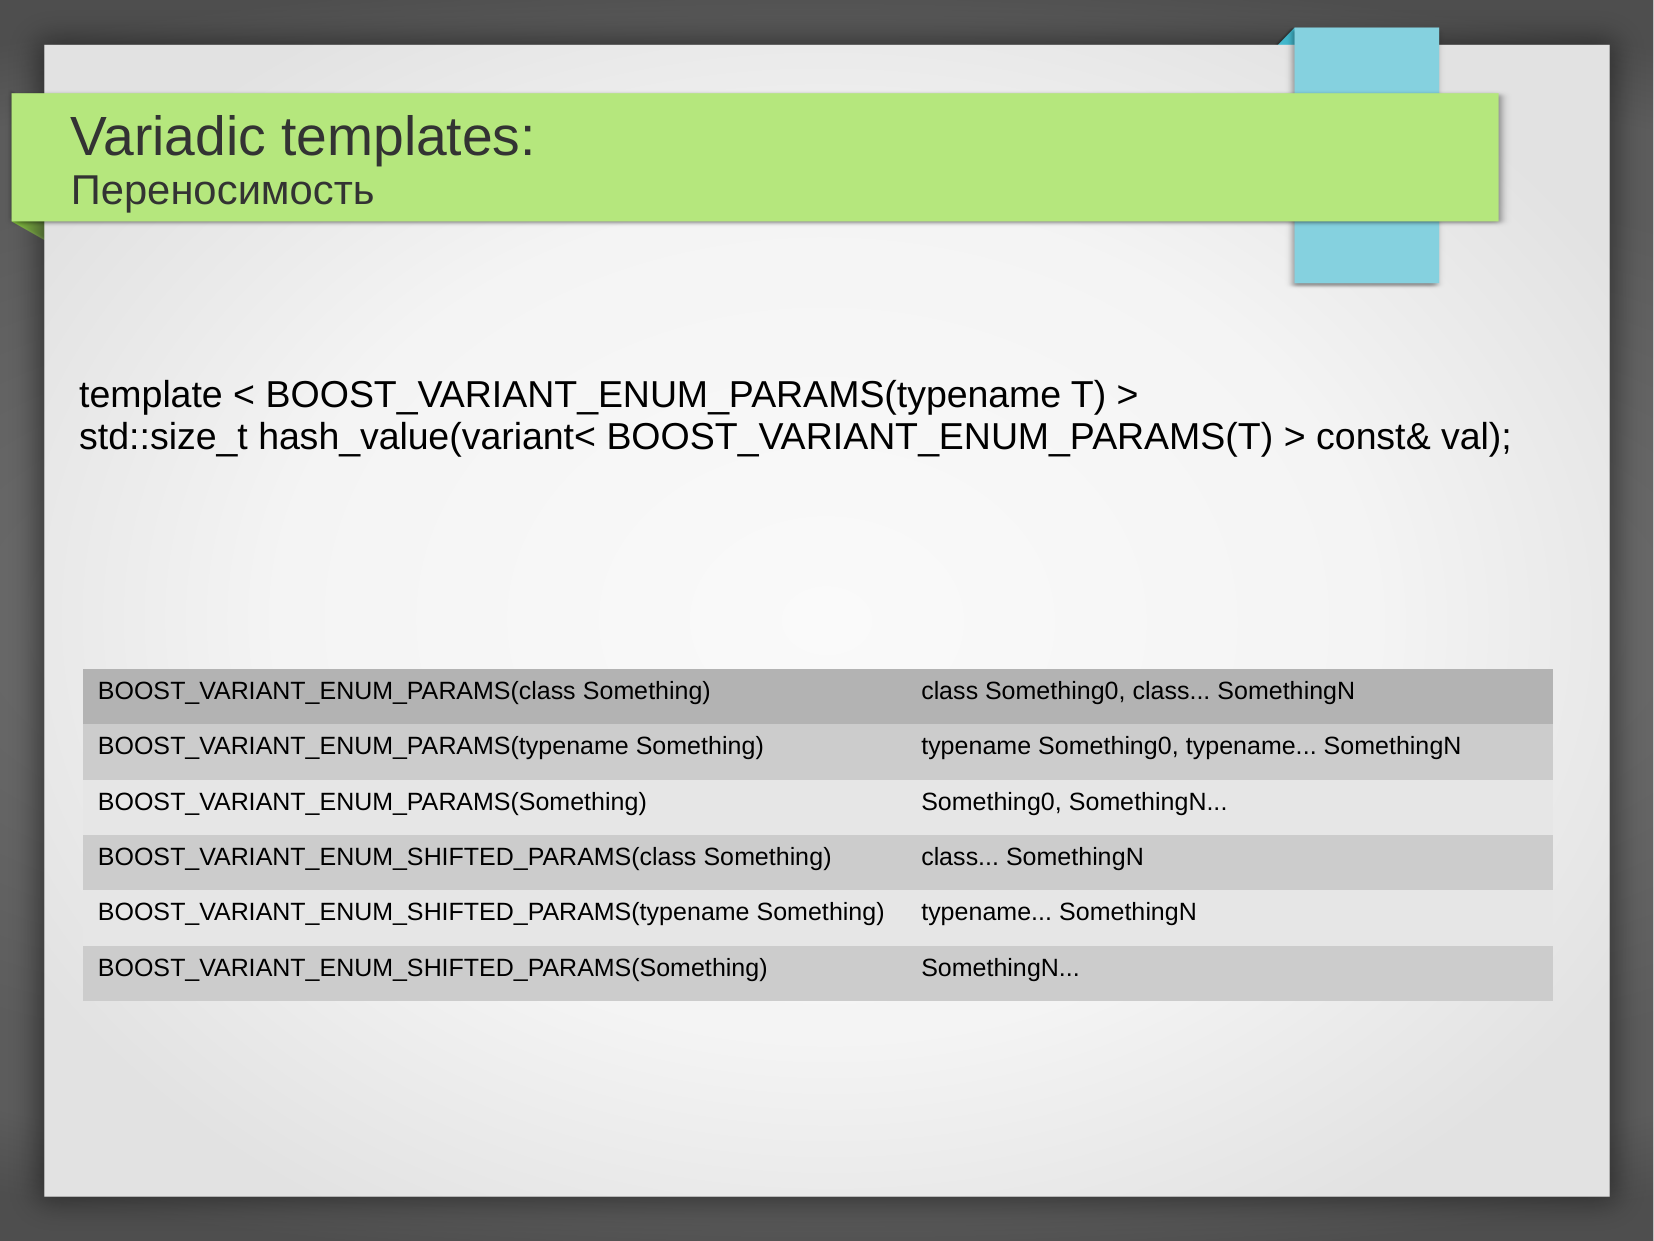

# Variadic templates: Переносимость
template < BOOST_VARIANT_ENUM_PARAMS(typename T) >
std::size_t hash_value(variant< BOOST_VARIANT_ENUM_PARAMS(T) > const& val);
| BOOST\_VARIANT\_ENUM\_PARAMS(class Something) | class Something0, class... SomethingN |
| --- | --- |
| BOOST\_VARIANT\_ENUM\_PARAMS(typename Something) | typename Something0, typename... SomethingN |
| BOOST\_VARIANT\_ENUM\_PARAMS(Something) | Something0, SomethingN... |
| BOOST\_VARIANT\_ENUM\_SHIFTED\_PARAMS(class Something) | class... SomethingN |
| BOOST\_VARIANT\_ENUM\_SHIFTED\_PARAMS(typename Something) | typename... SomethingN |
| BOOST\_VARIANT\_ENUM\_SHIFTED\_PARAMS(Something) | SomethingN... |